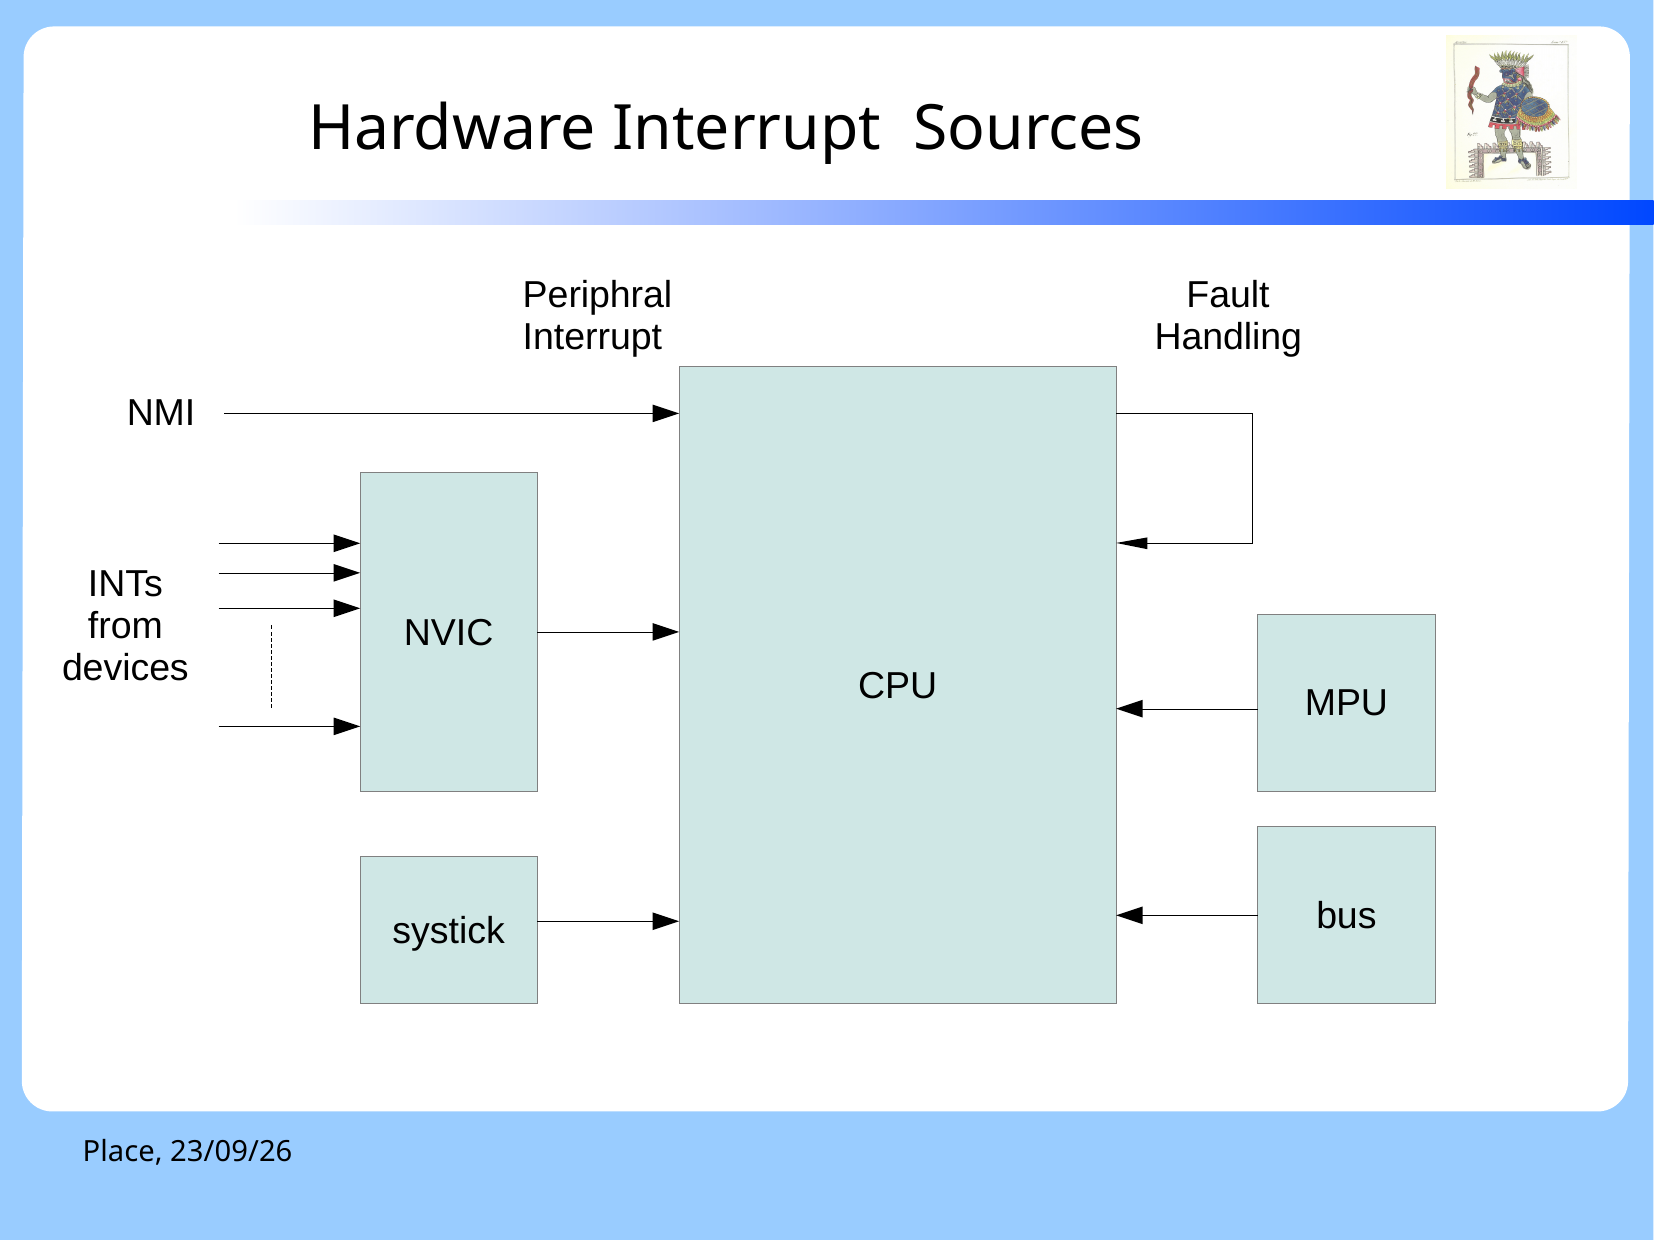

#
Hardware Interrupt Sources
Periphral
Interrupt
Fault
Handling
CPU
NMI
NVIC
INTs
from
devices
MPU
bus
systick